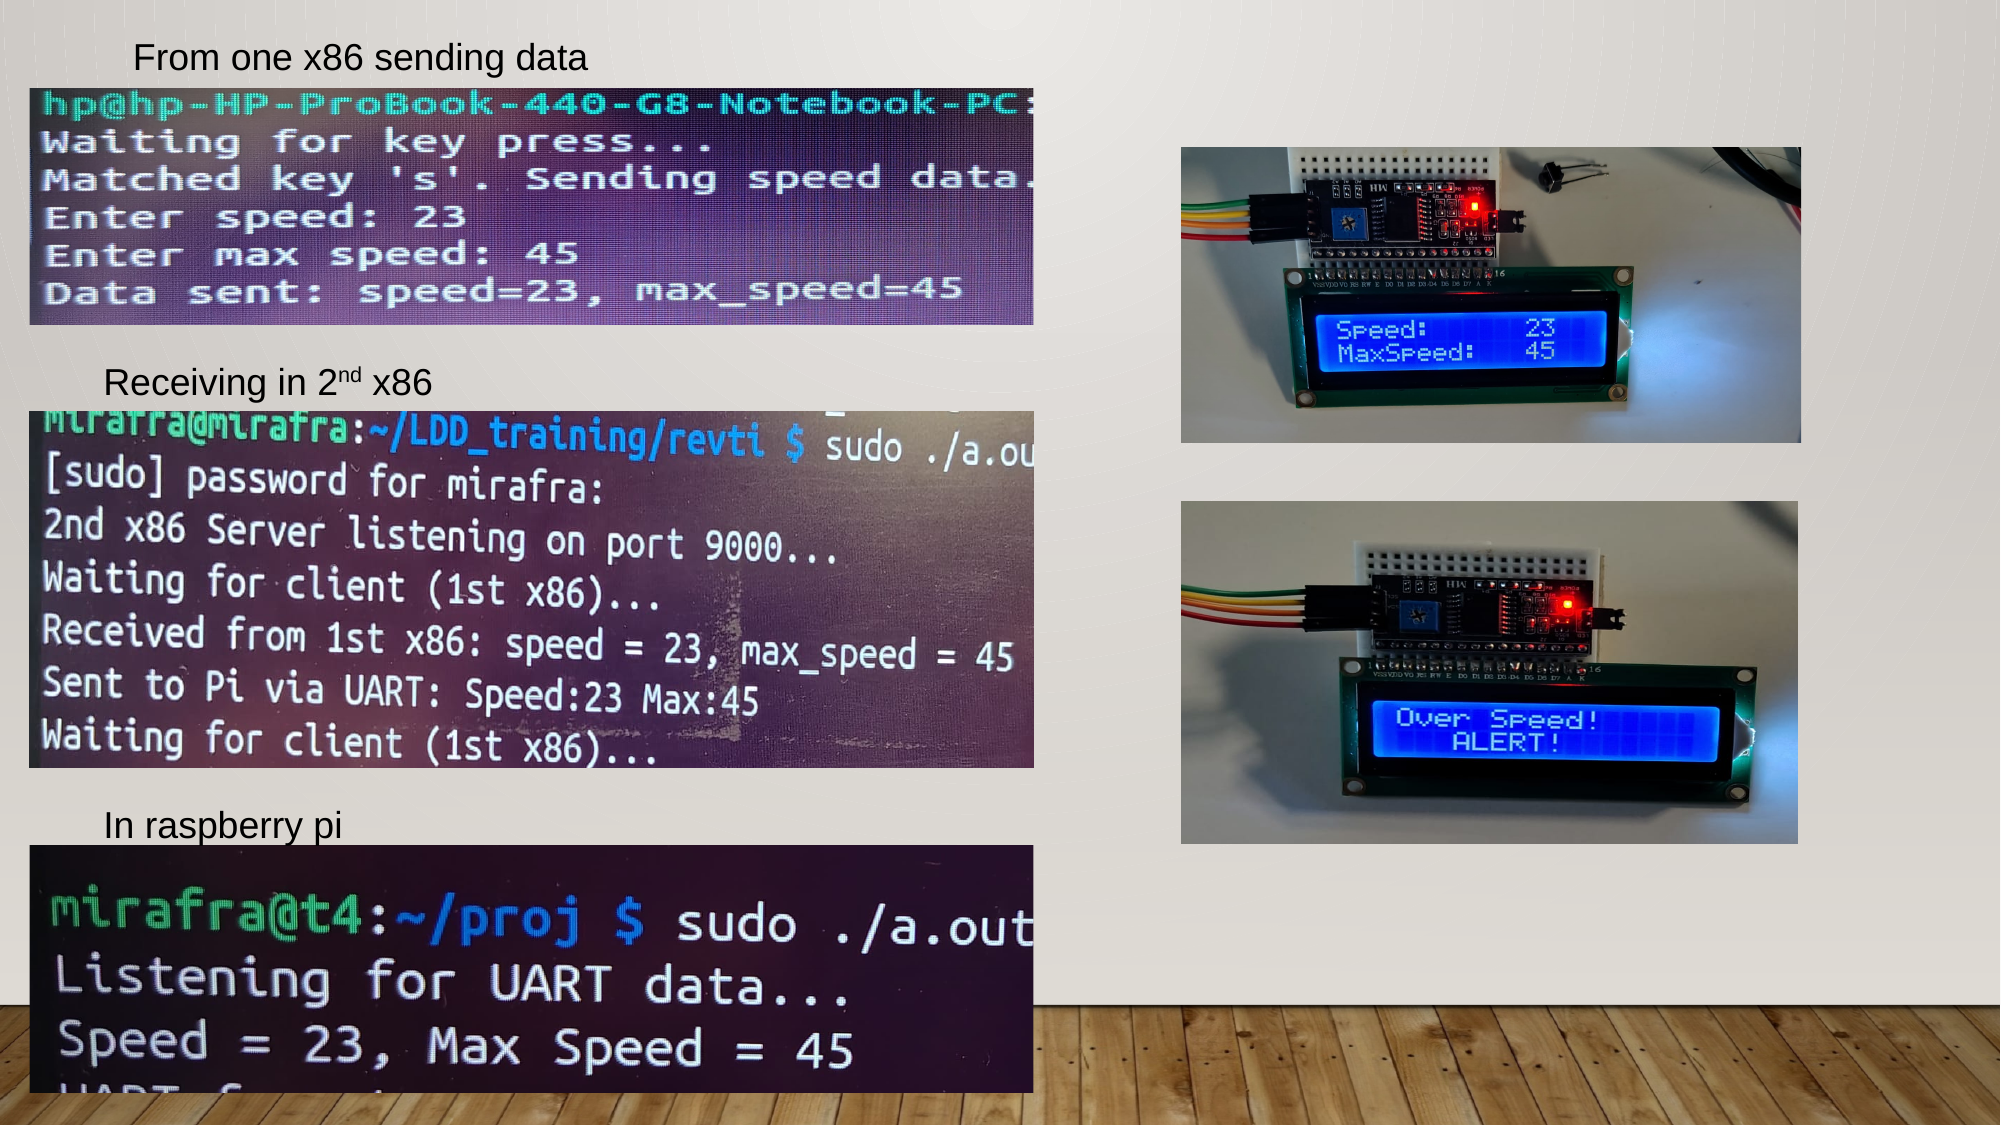

From one x86 sending data
Receiving in 2nd x86
In raspberry pi